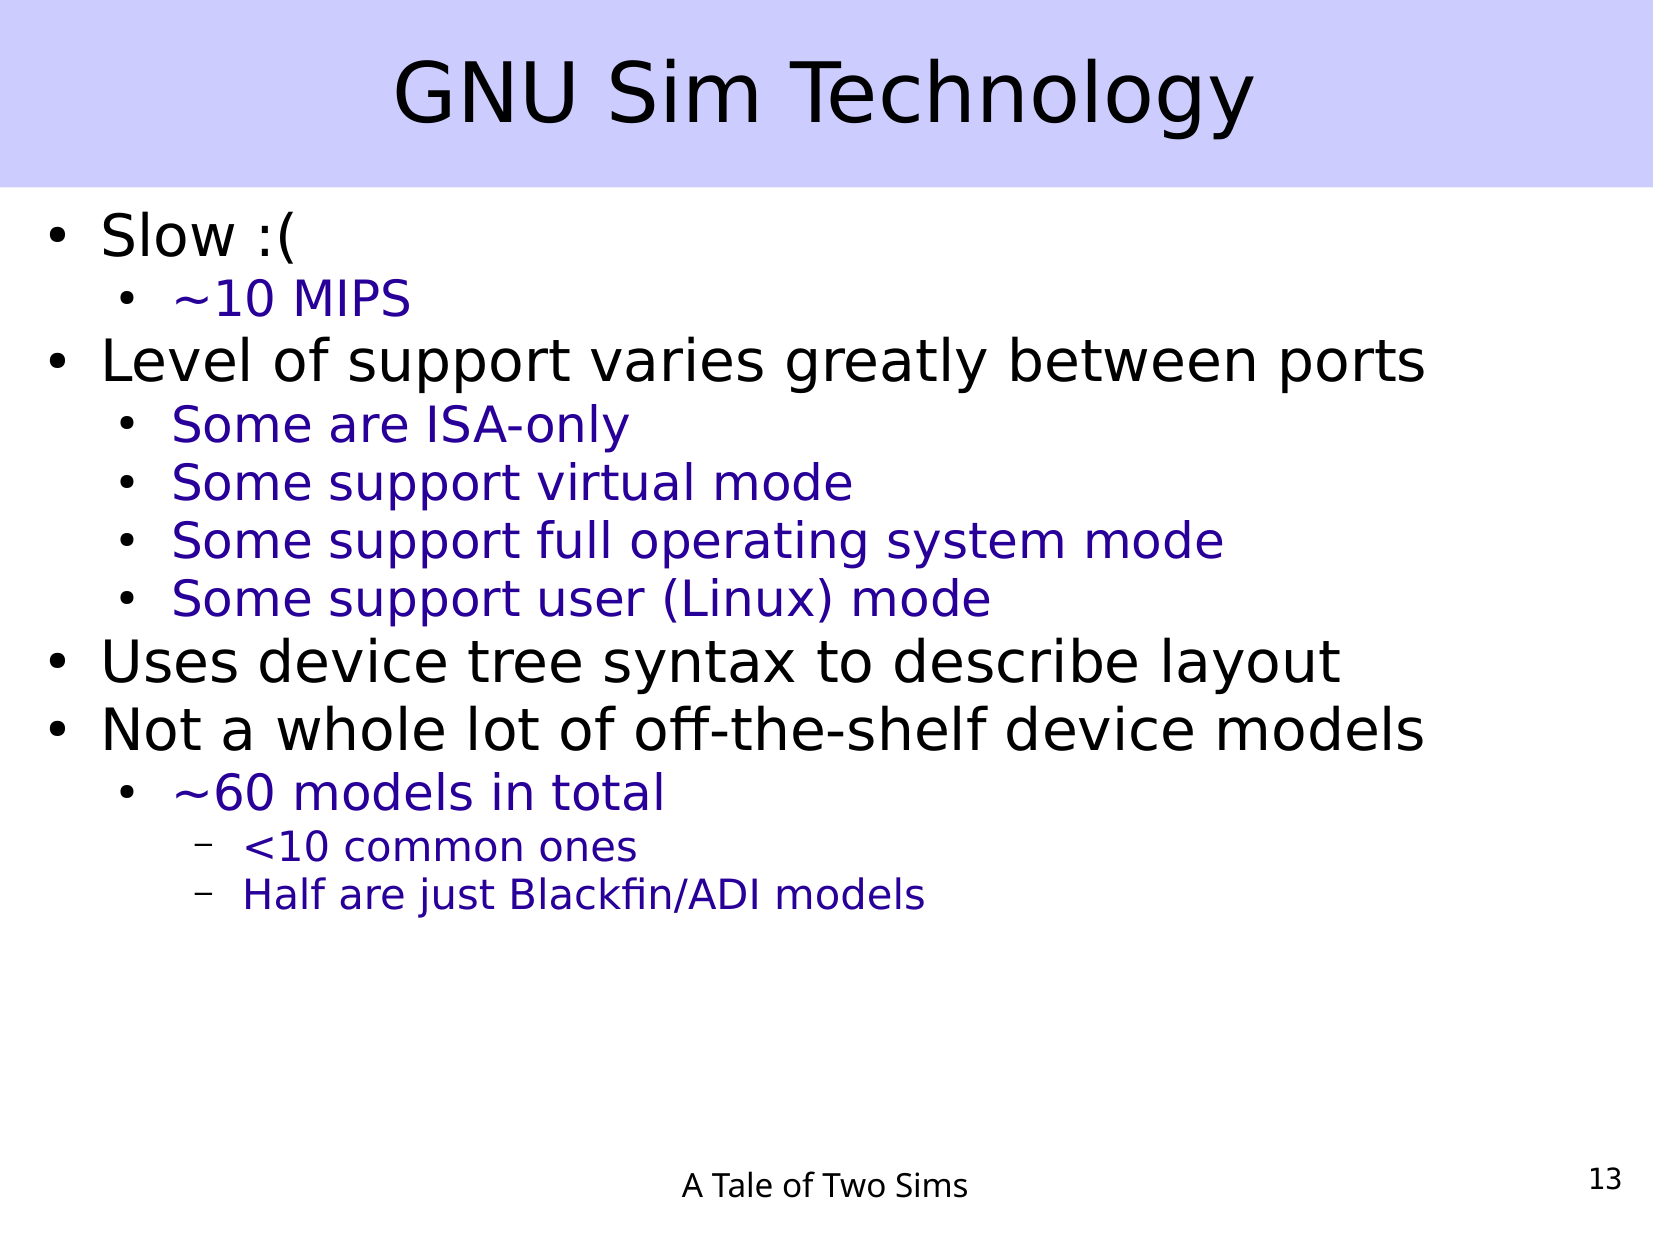

# GNU Sim Technology
Slow :(
~10 MIPS
Level of support varies greatly between ports
Some are ISA-only
Some support virtual mode
Some support full operating system mode
Some support user (Linux) mode
Uses device tree syntax to describe layout
Not a whole lot of off-the-shelf device models
~60 models in total
<10 common ones
Half are just Blackfin/ADI models
13